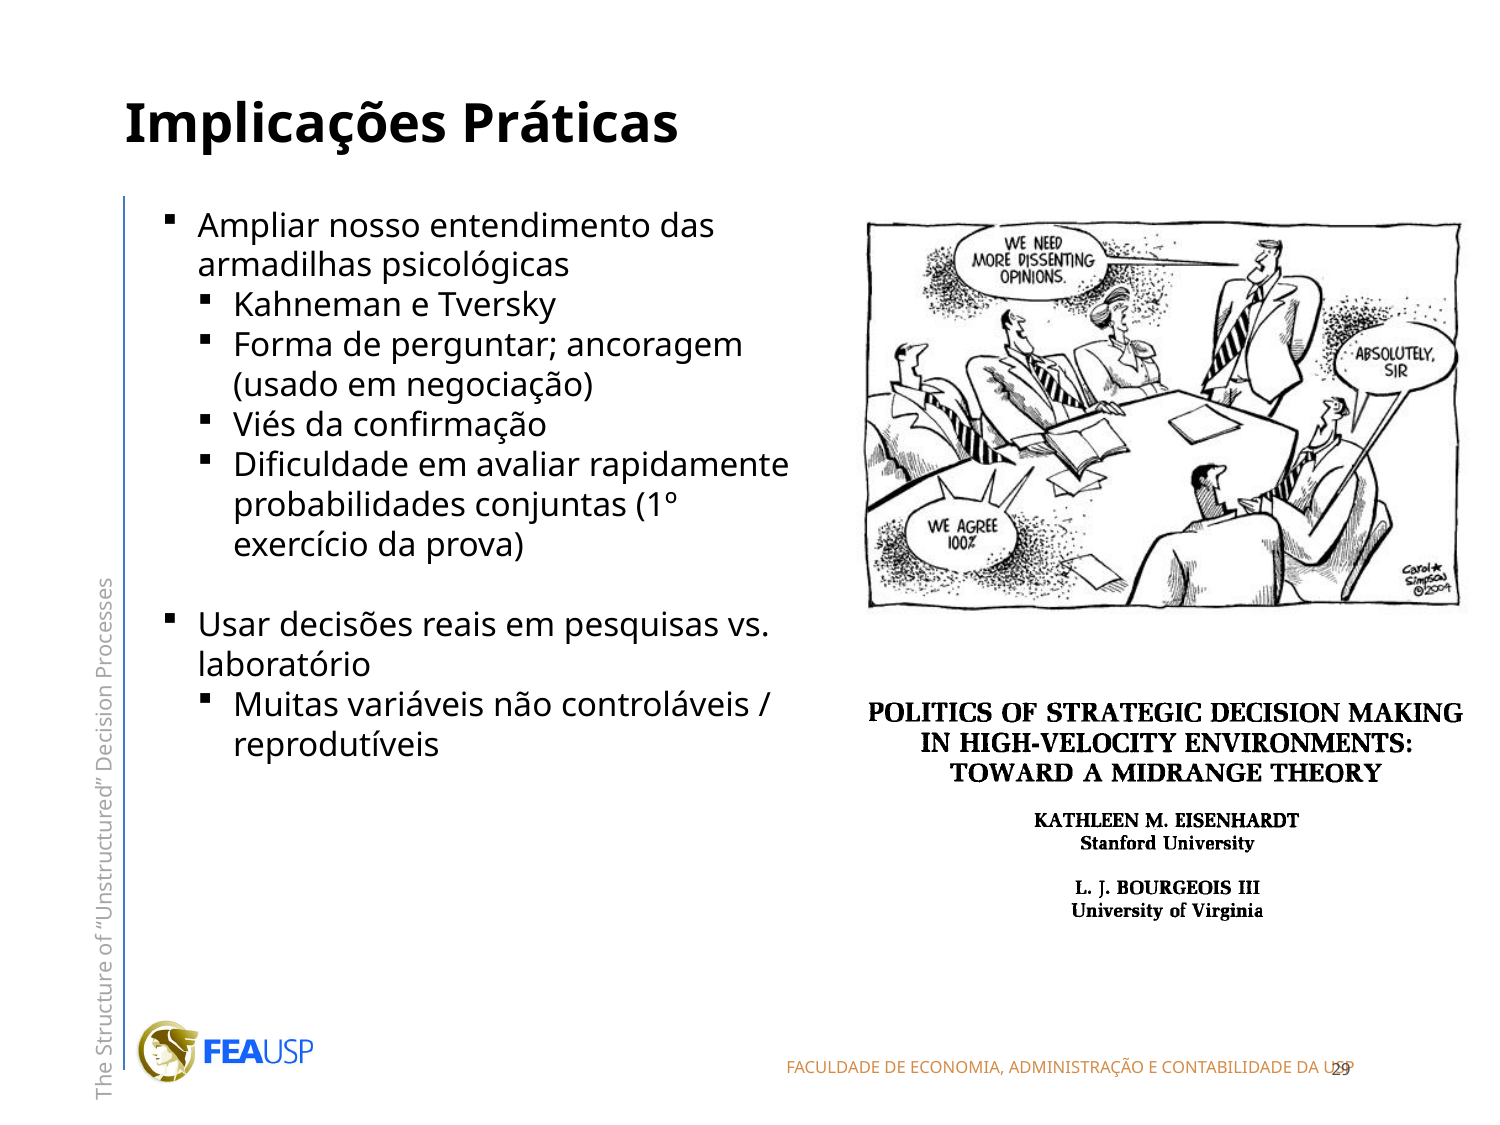

Implicações Práticas
Ampliar nosso entendimento das armadilhas psicológicas
Kahneman e Tversky
Forma de perguntar; ancoragem (usado em negociação)
Viés da confirmação
Dificuldade em avaliar rapidamente probabilidades conjuntas (1º exercício da prova)
Usar decisões reais em pesquisas vs. laboratório
Muitas variáveis não controláveis / reprodutíveis